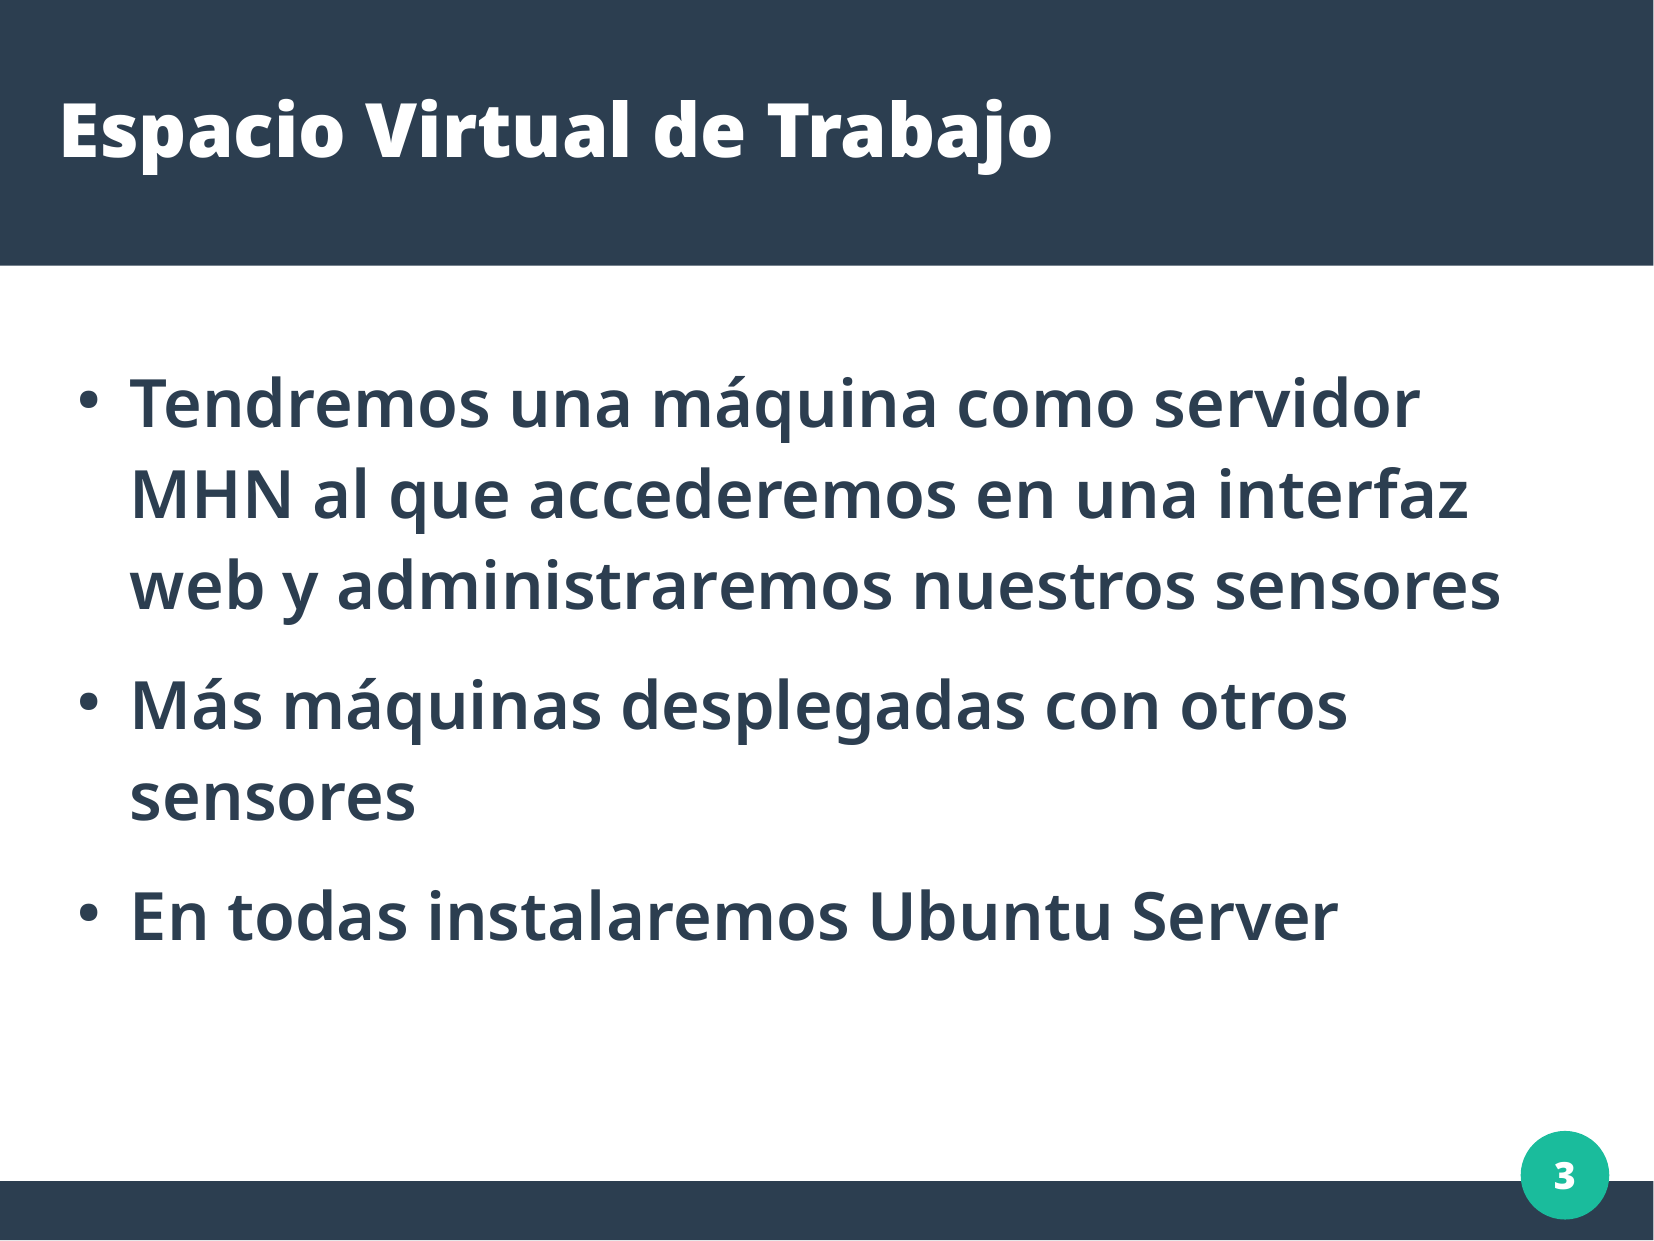

# Espacio Virtual de Trabajo
Tendremos una máquina como servidor MHN al que accederemos en una interfaz web y administraremos nuestros sensores
Más máquinas desplegadas con otros sensores
En todas instalaremos Ubuntu Server
3